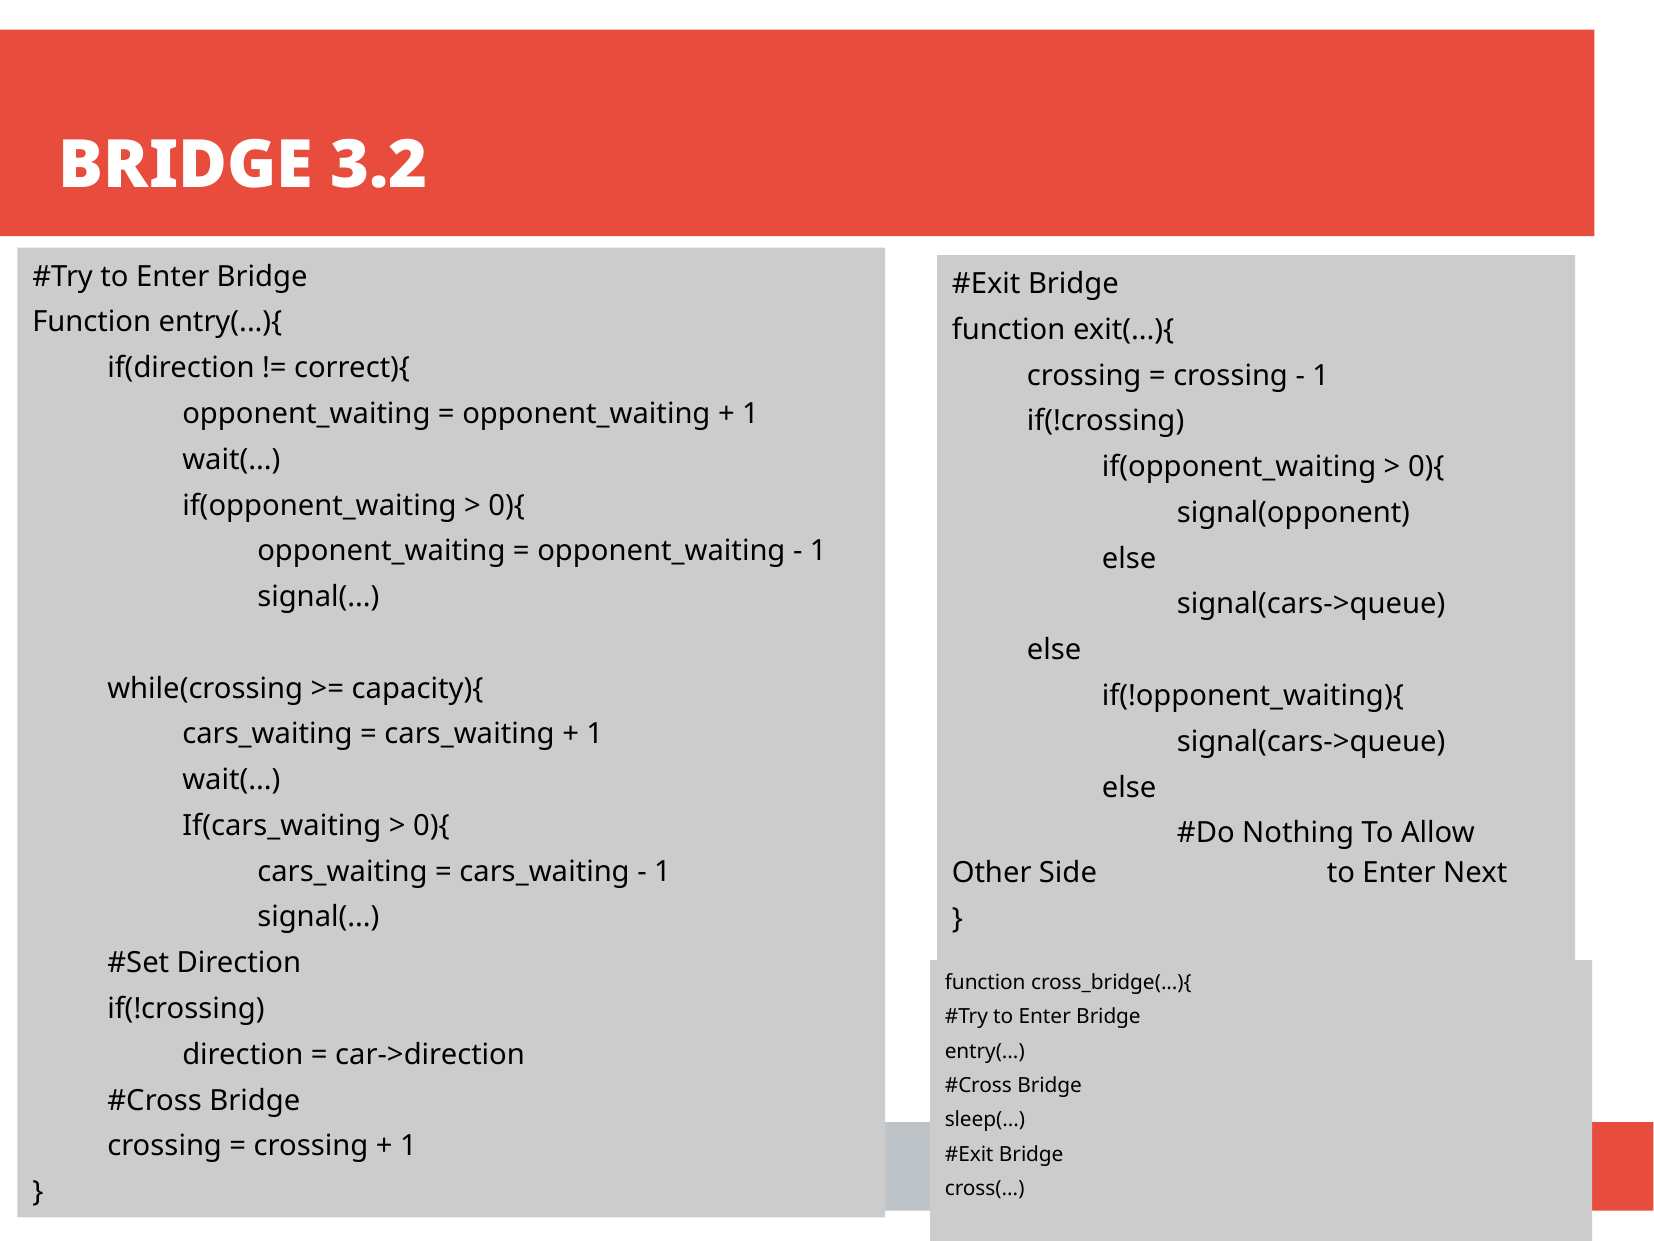

# BRIDGE 3.2
#Try to Enter Bridge
Function entry(...){
	if(direction != correct){
		opponent_waiting = opponent_waiting + 1
		wait(...)
		if(opponent_waiting > 0){
			opponent_waiting = opponent_waiting - 1
			signal(...)
	while(crossing >= capacity){
		cars_waiting = cars_waiting + 1
		wait(...)
		If(cars_waiting > 0){
			cars_waiting = cars_waiting - 1
			signal(...)
	#Set Direction
	if(!crossing)
		direction = car->direction
	#Cross Bridge
	crossing = crossing + 1
}
#Exit Bridge
function exit(...){
	crossing = crossing - 1
	if(!crossing)
		if(opponent_waiting > 0){
			signal(opponent)
		else
			signal(cars->queue)
	else
		if(!opponent_waiting){
			signal(cars->queue)
		else
			#Do Nothing To Allow Other Side 			to Enter Next
}
function cross_bridge(...){
#Try to Enter Bridge
entry(...)
#Cross Bridge
sleep(...)
#Exit Bridge
cross(...)
3